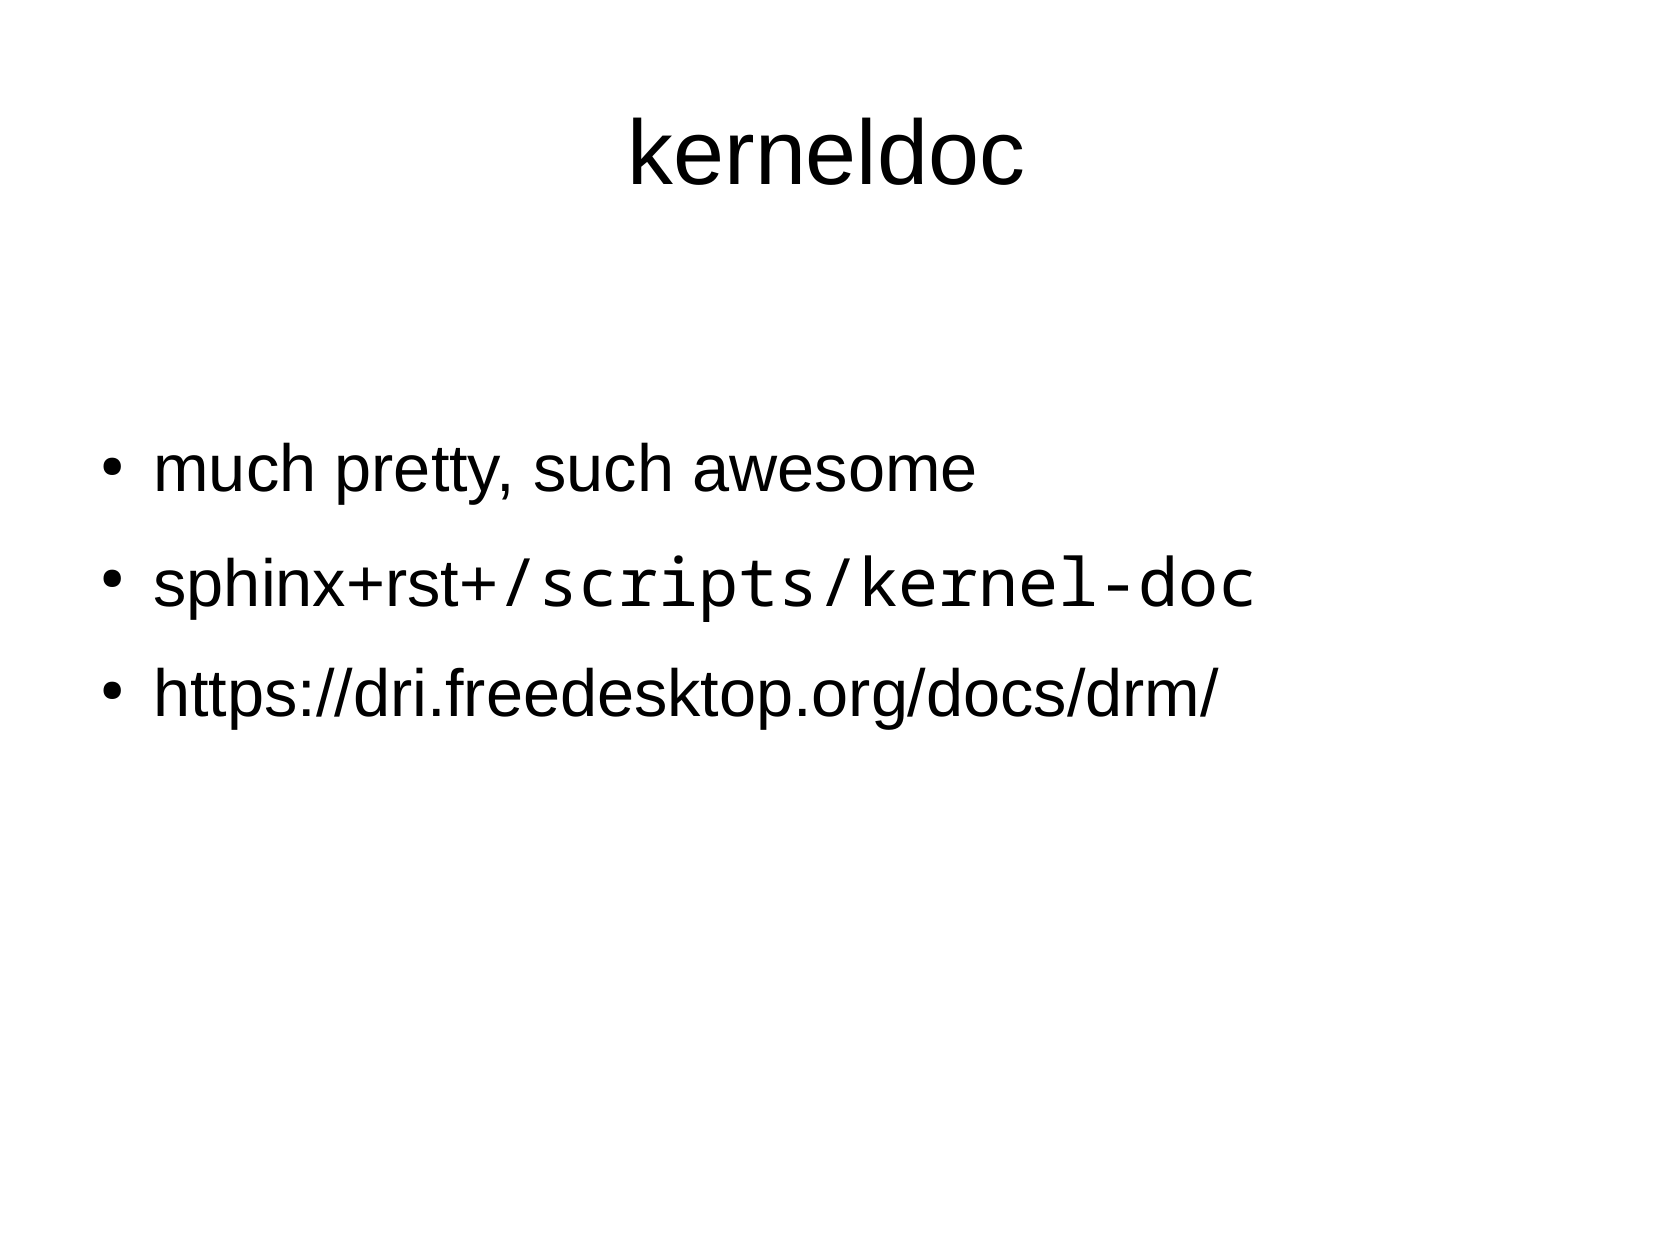

# kerneldoc
much pretty, such awesome
sphinx+rst+/scripts/kernel-doc
https://dri.freedesktop.org/docs/drm/